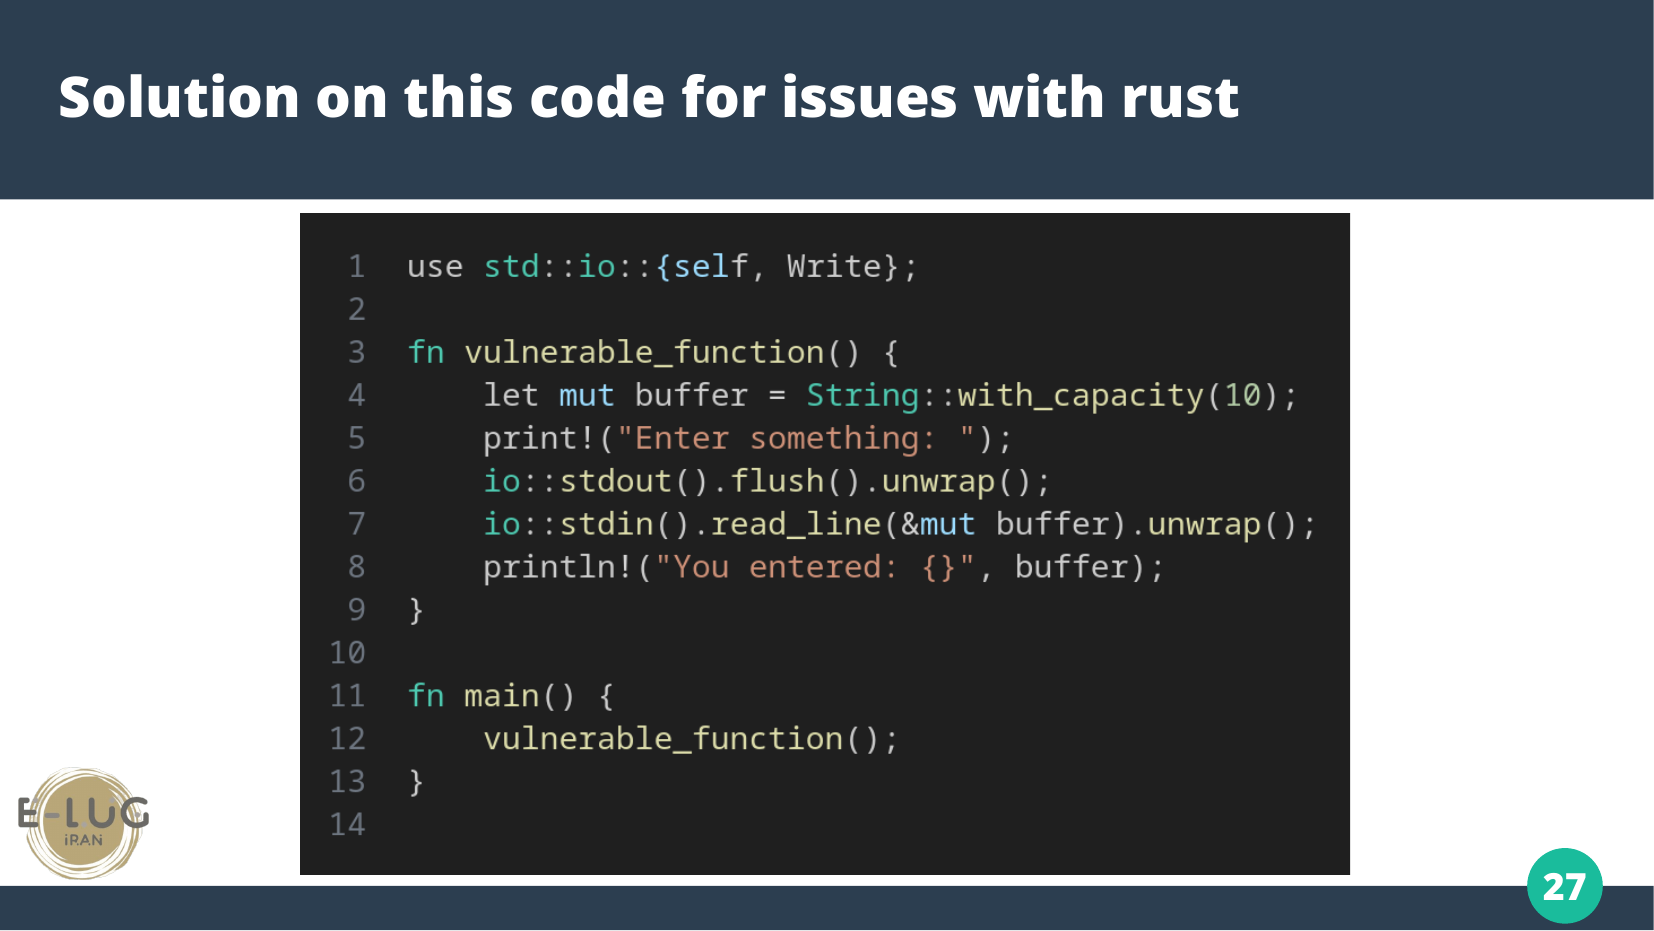

# Solution on this code for issues with rust